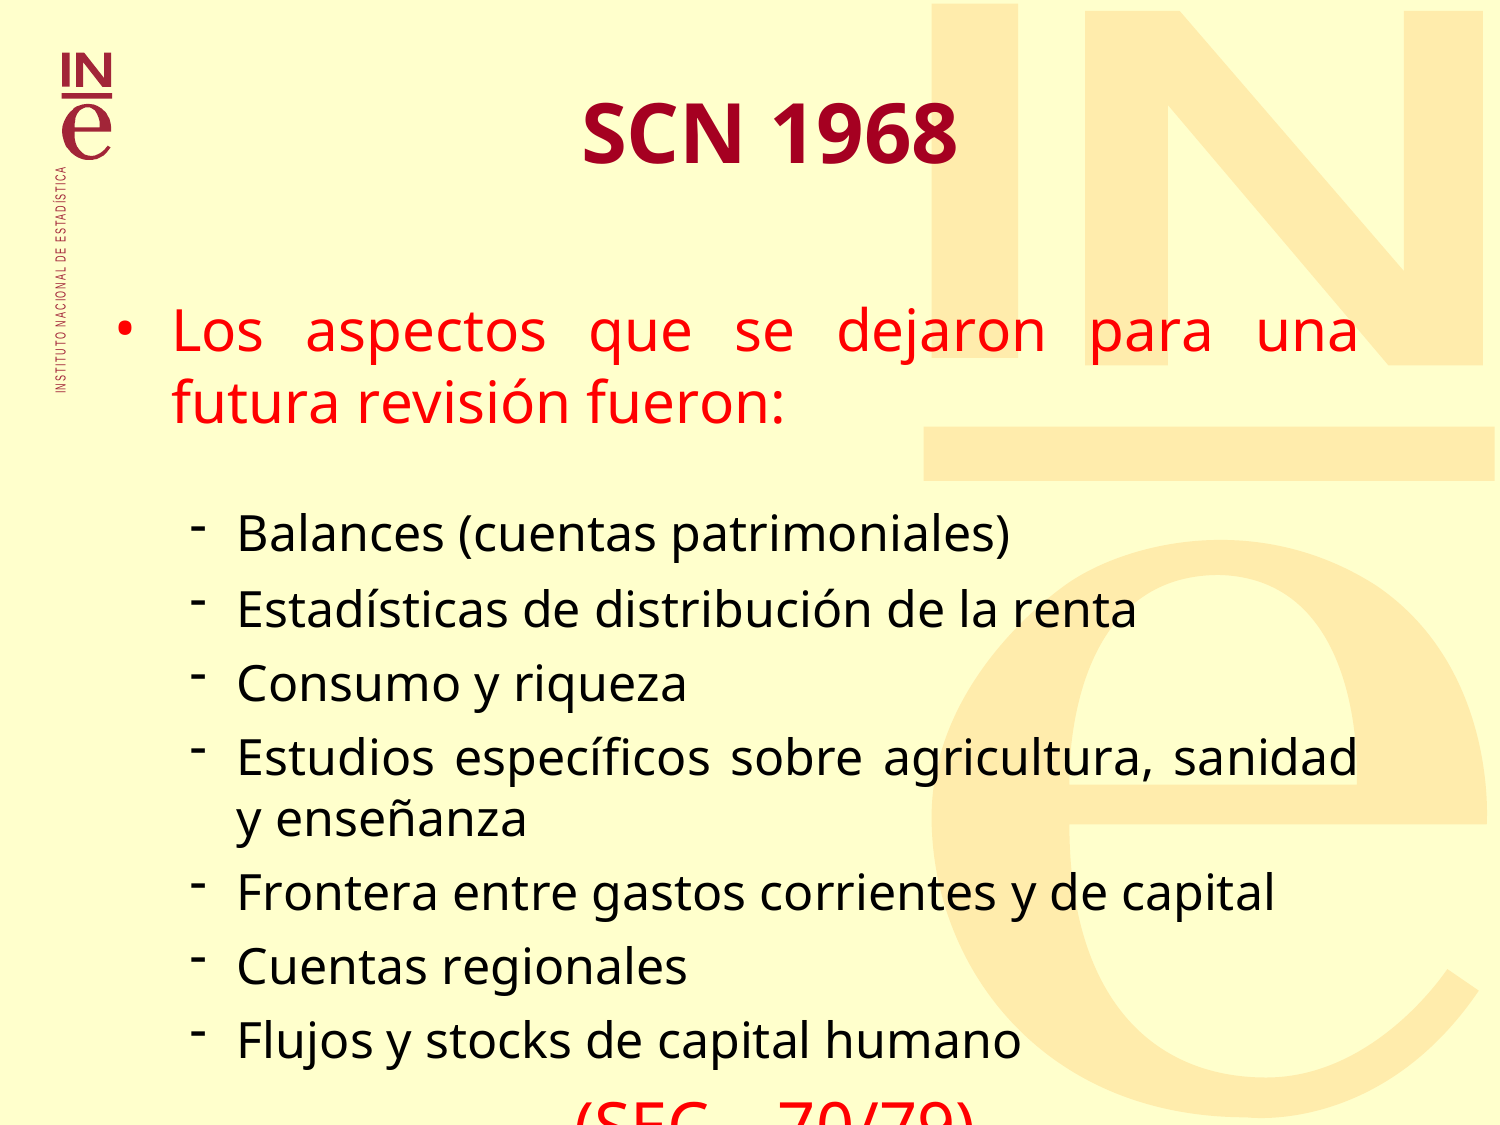

# SCN 1968
Los aspectos que se dejaron para una futura revisión fueron:
Balances (cuentas patrimoniales)
Estadísticas de distribución de la renta
Consumo y riqueza
Estudios específicos sobre agricultura, sanidad y enseñanza
Frontera entre gastos corrientes y de capital
Cuentas regionales
Flujos y stocks de capital humano
(SEC – 70/79)